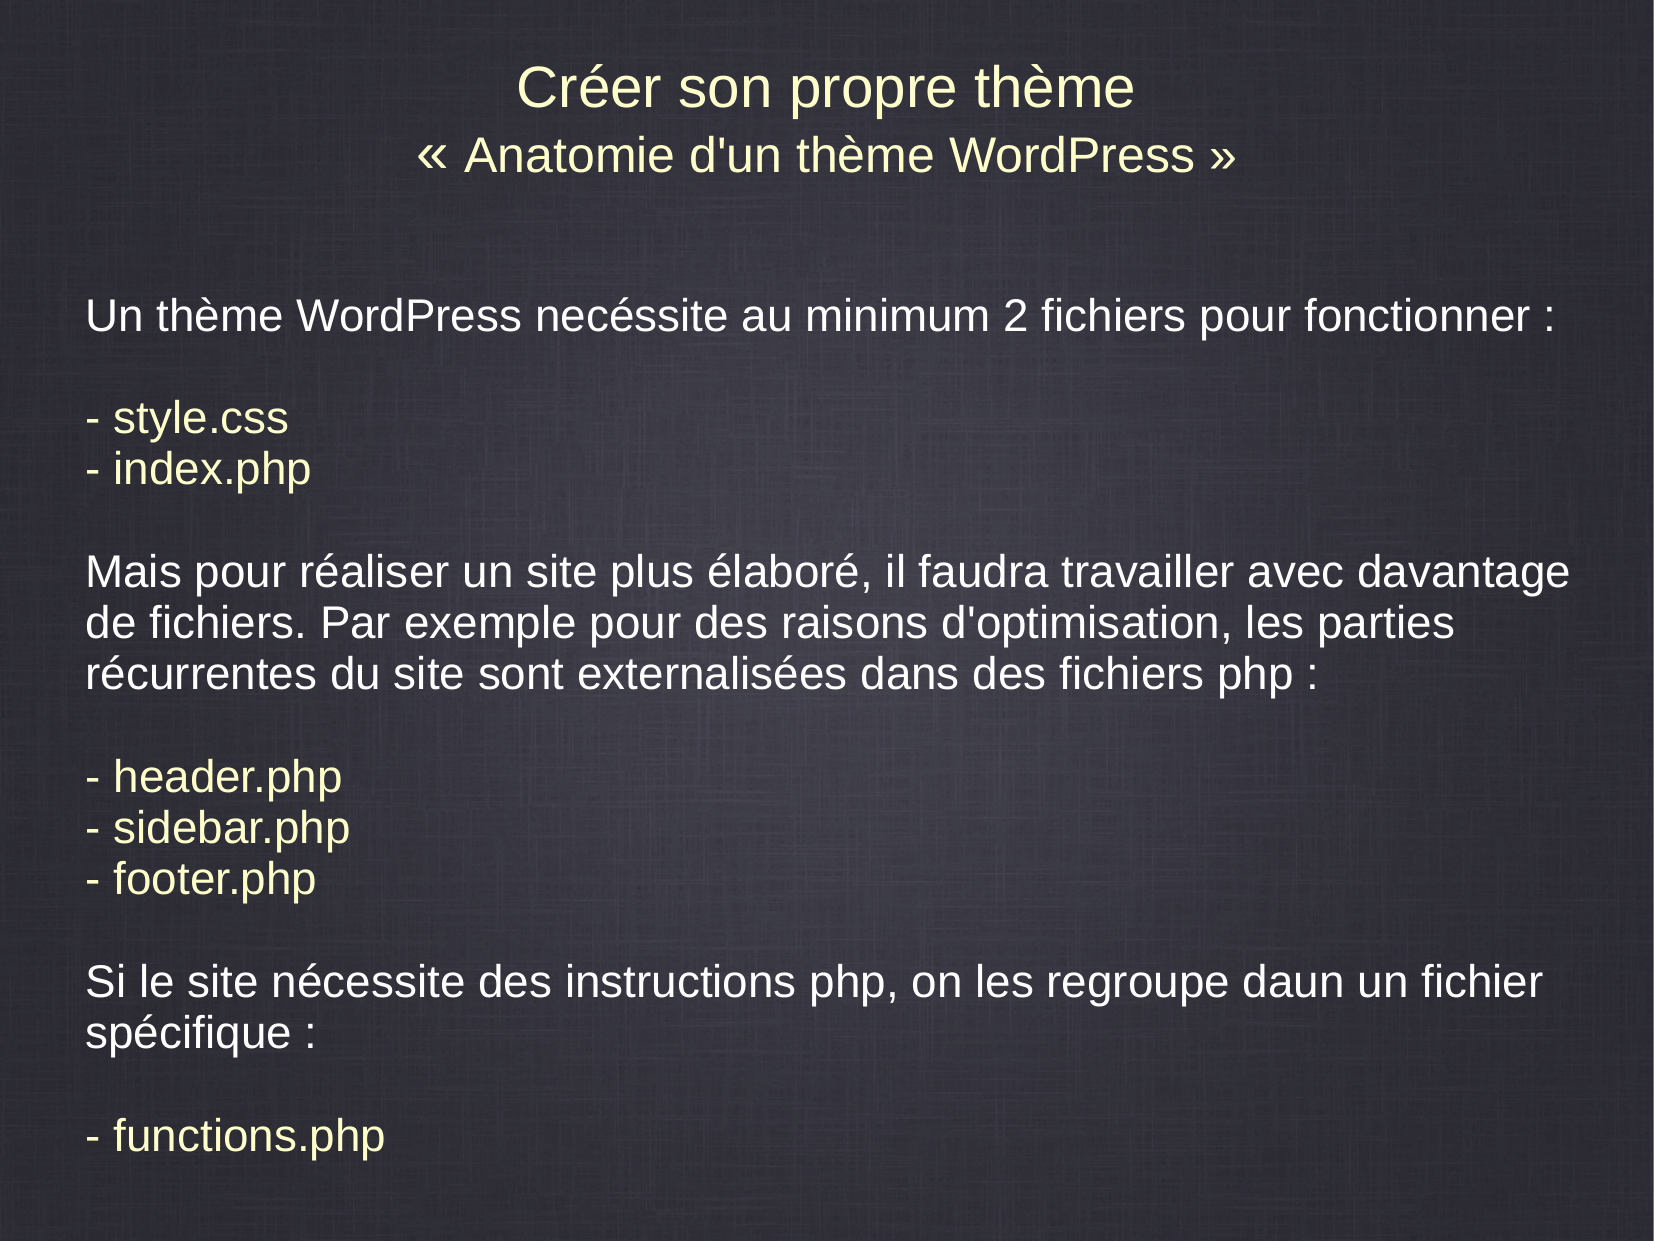

Créer son propre thème
« Anatomie d'un thème WordPress »
Un thème WordPress necéssite au minimum 2 fichiers pour fonctionner :
- style.css
- index.php
Mais pour réaliser un site plus élaboré, il faudra travailler avec davantage de fichiers. Par exemple pour des raisons d'optimisation, les parties récurrentes du site sont externalisées dans des fichiers php :
- header.php
- sidebar.php
- footer.php
Si le site nécessite des instructions php, on les regroupe daun un fichier spécifique :
- functions.php